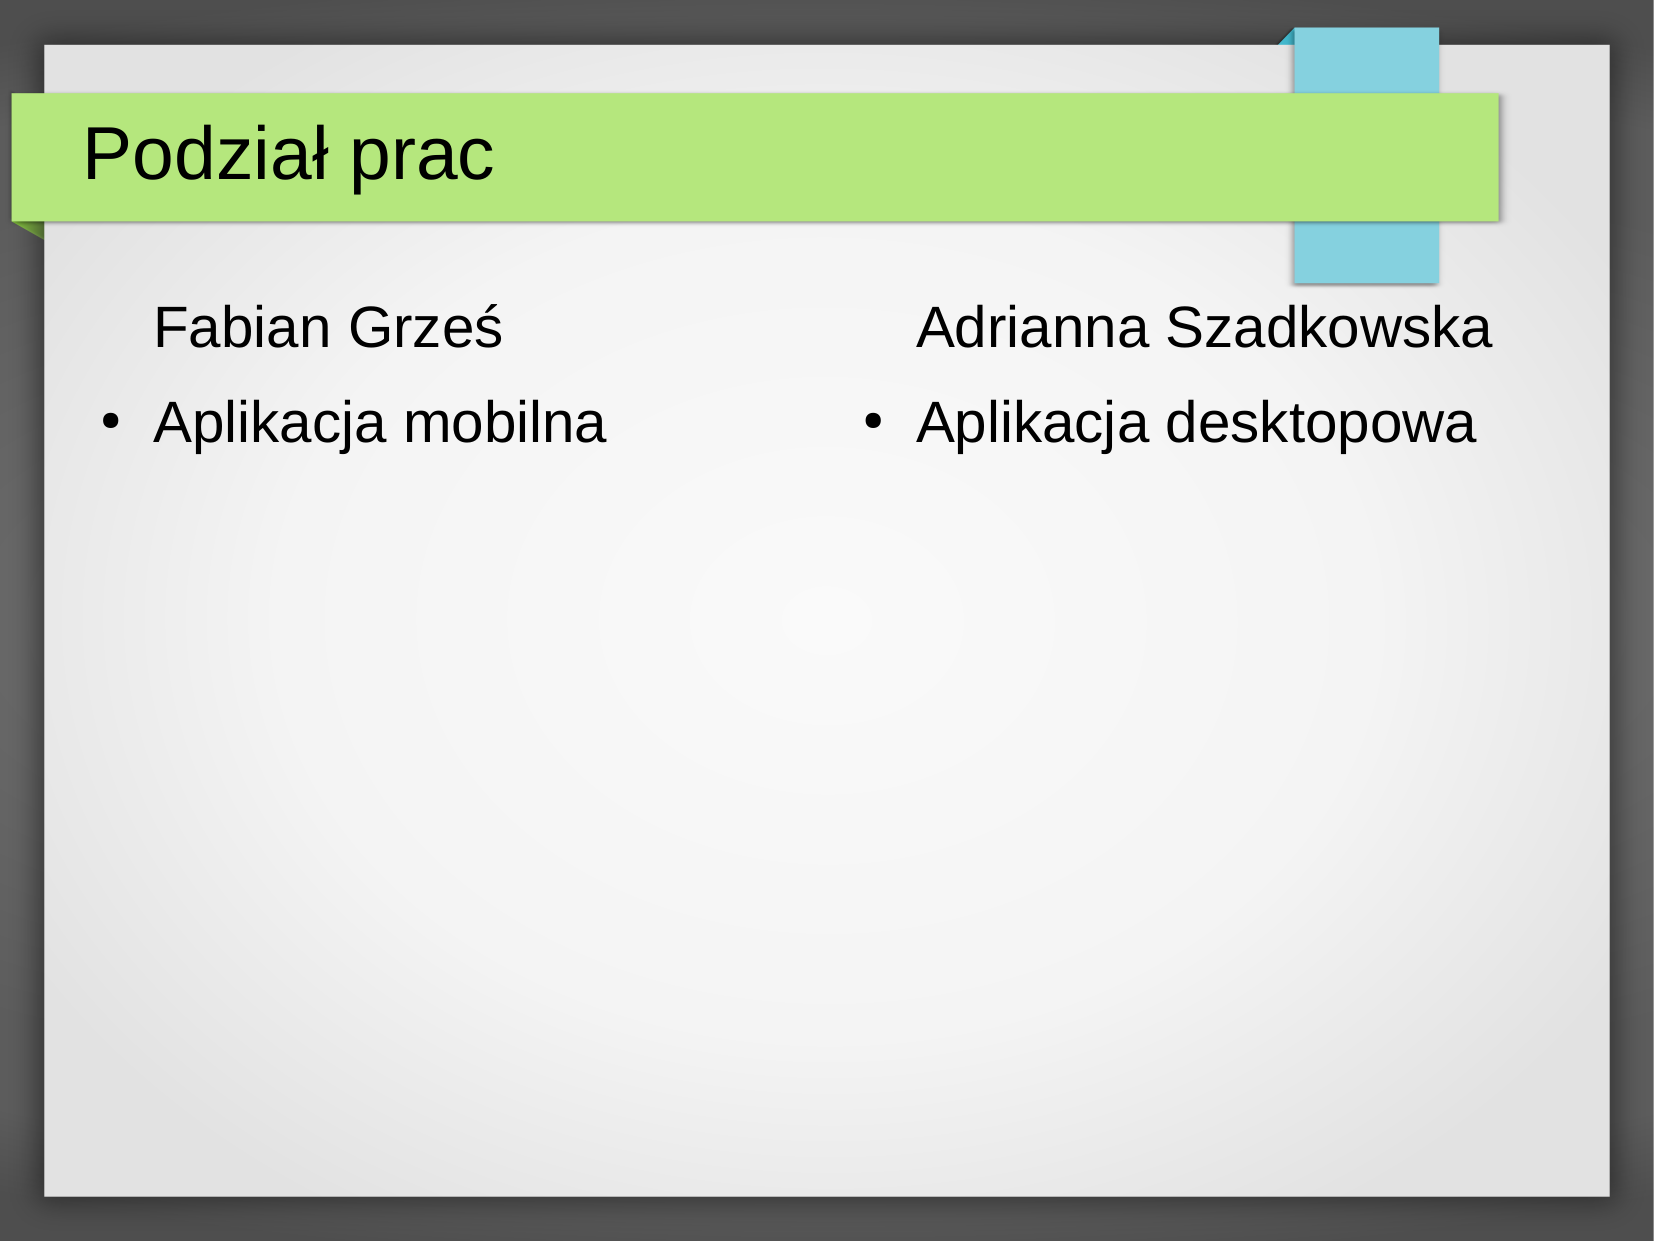

# Podział prac
Fabian Grześ
Aplikacja mobilna
Adrianna Szadkowska
Aplikacja desktopowa